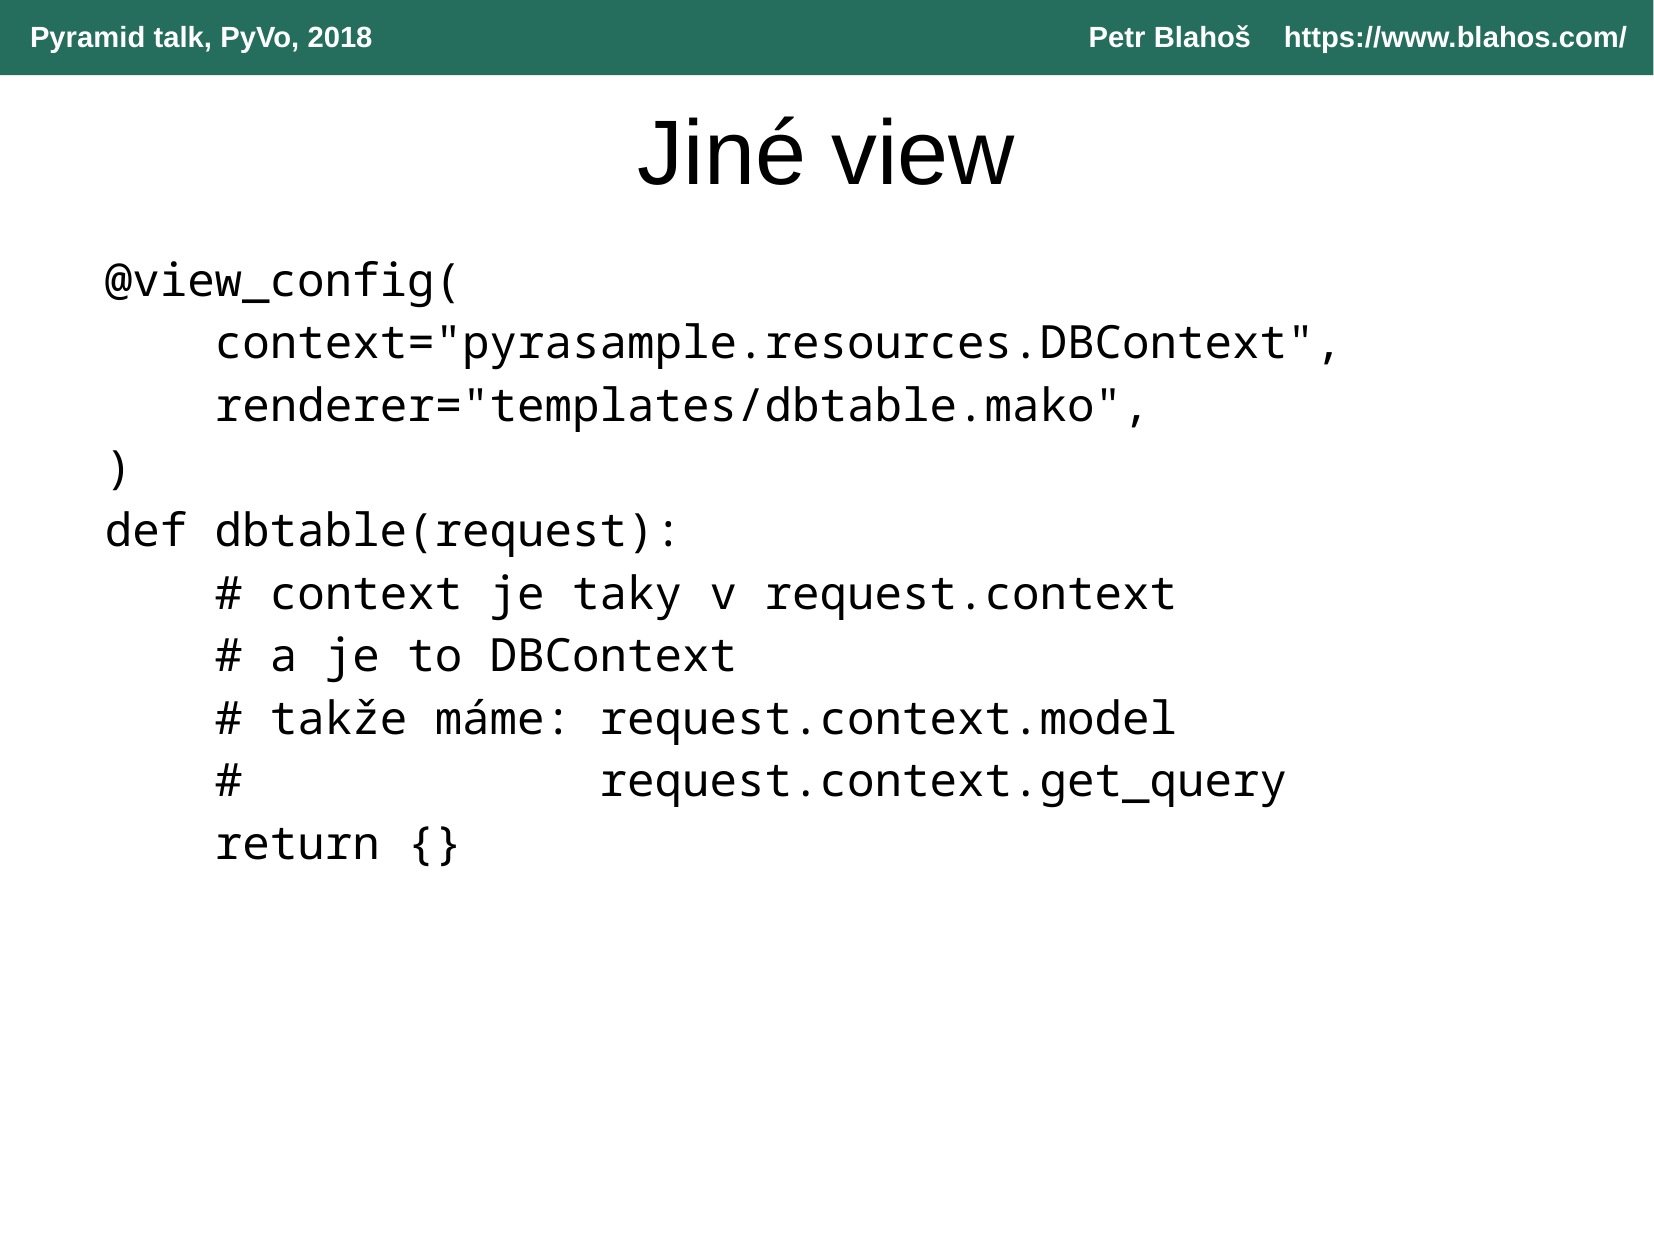

# Jiné view
@view_config(
 context="pyrasample.resources.DBContext",
 renderer="templates/dbtable.mako",
)
def dbtable(request):
 # context je taky v request.context
 # a je to DBContext
 # takže máme: request.context.model
 # request.context.get_query
 return {}